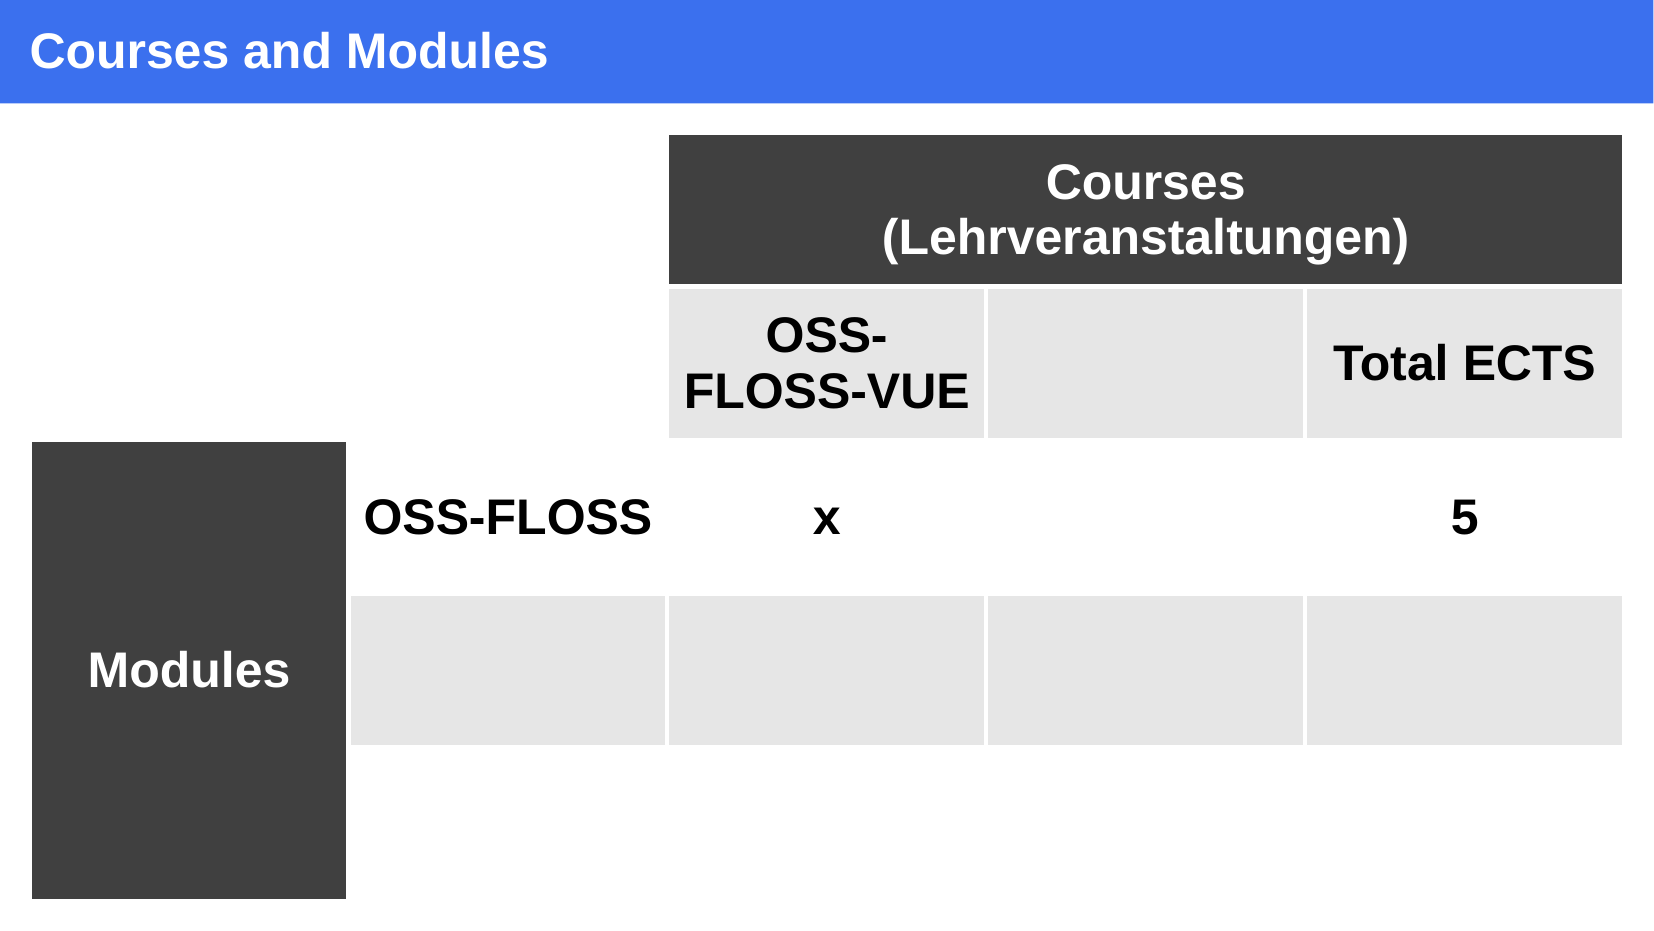

# Courses and Modules
| | | Courses (Lehrveranstaltungen) | | |
| --- | --- | --- | --- | --- |
| | | OSS-FLOSS-VUE | | Total ECTS |
| Modules | OSS-FLOSS | x | | 5 |
| | | | | |
| | | | | |
NYT can be taken as
5 ECTS VL + UE
5 ECTS Seminar
10 ECTS VL + UE
10 ECTS Project
In various degree programs
Also as a Schlüsselqualifikation
Free / Libre and Open Source Software
7
© 2019 Dirk Riehle - Some Rights Reserved
VUE 	= Lecture + exercise (Vorlesung + Übung)
PROJ 	= Project